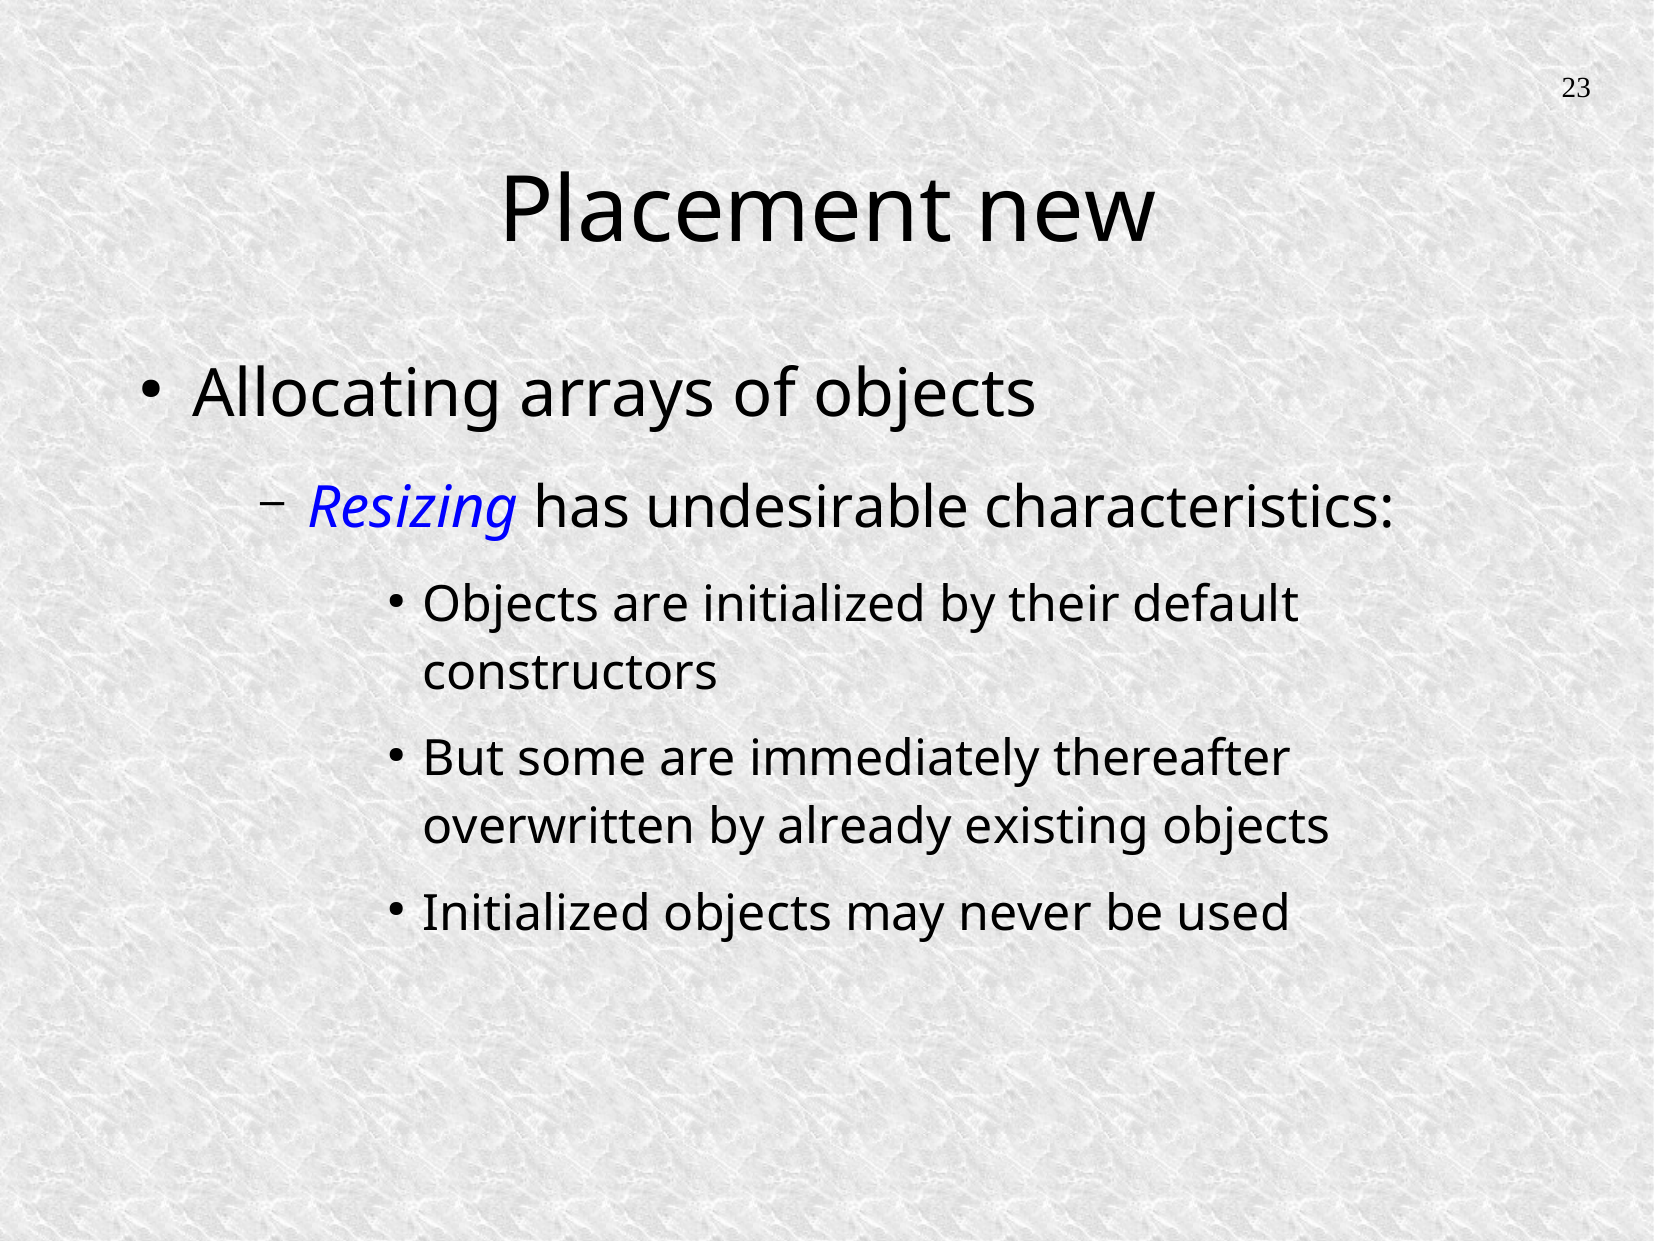

23
# Placement new
Allocating arrays of objects
Resizing has undesirable characteristics:
Objects are initialized by their default constructors
But some are immediately thereafter overwritten by already existing objects
Initialized objects may never be used